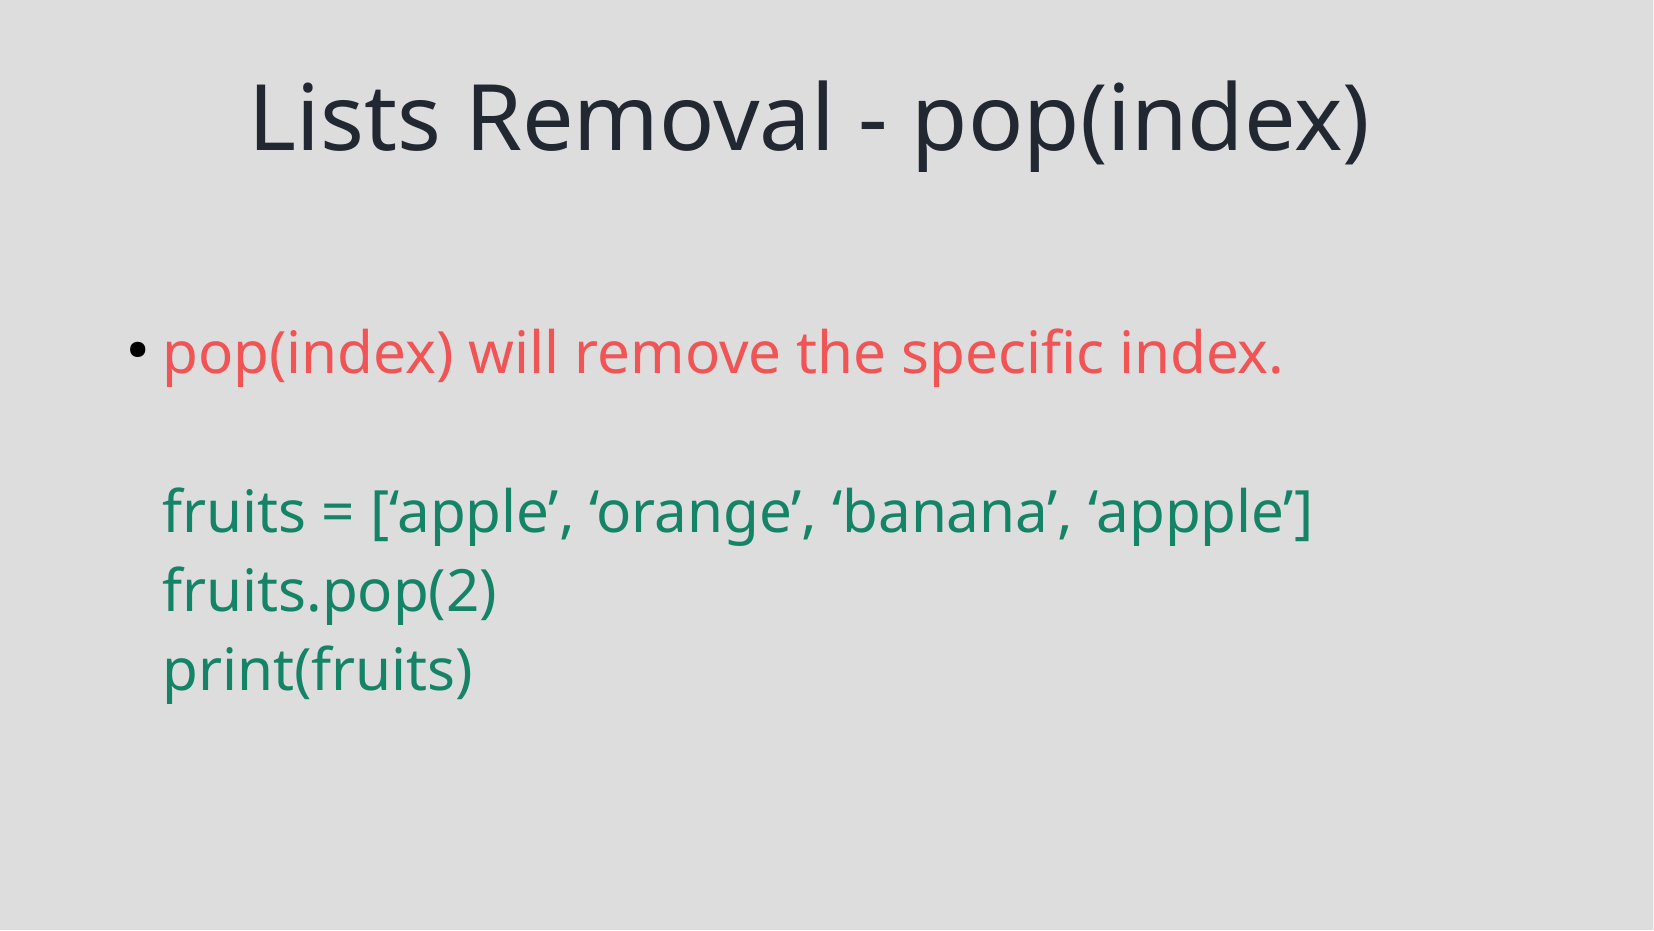

# Lists Removal - pop(index)
pop(index) will remove the specific index.
fruits = [‘apple’, ‘orange’, ‘banana’, ‘appple’]
fruits.pop(2)
print(fruits)